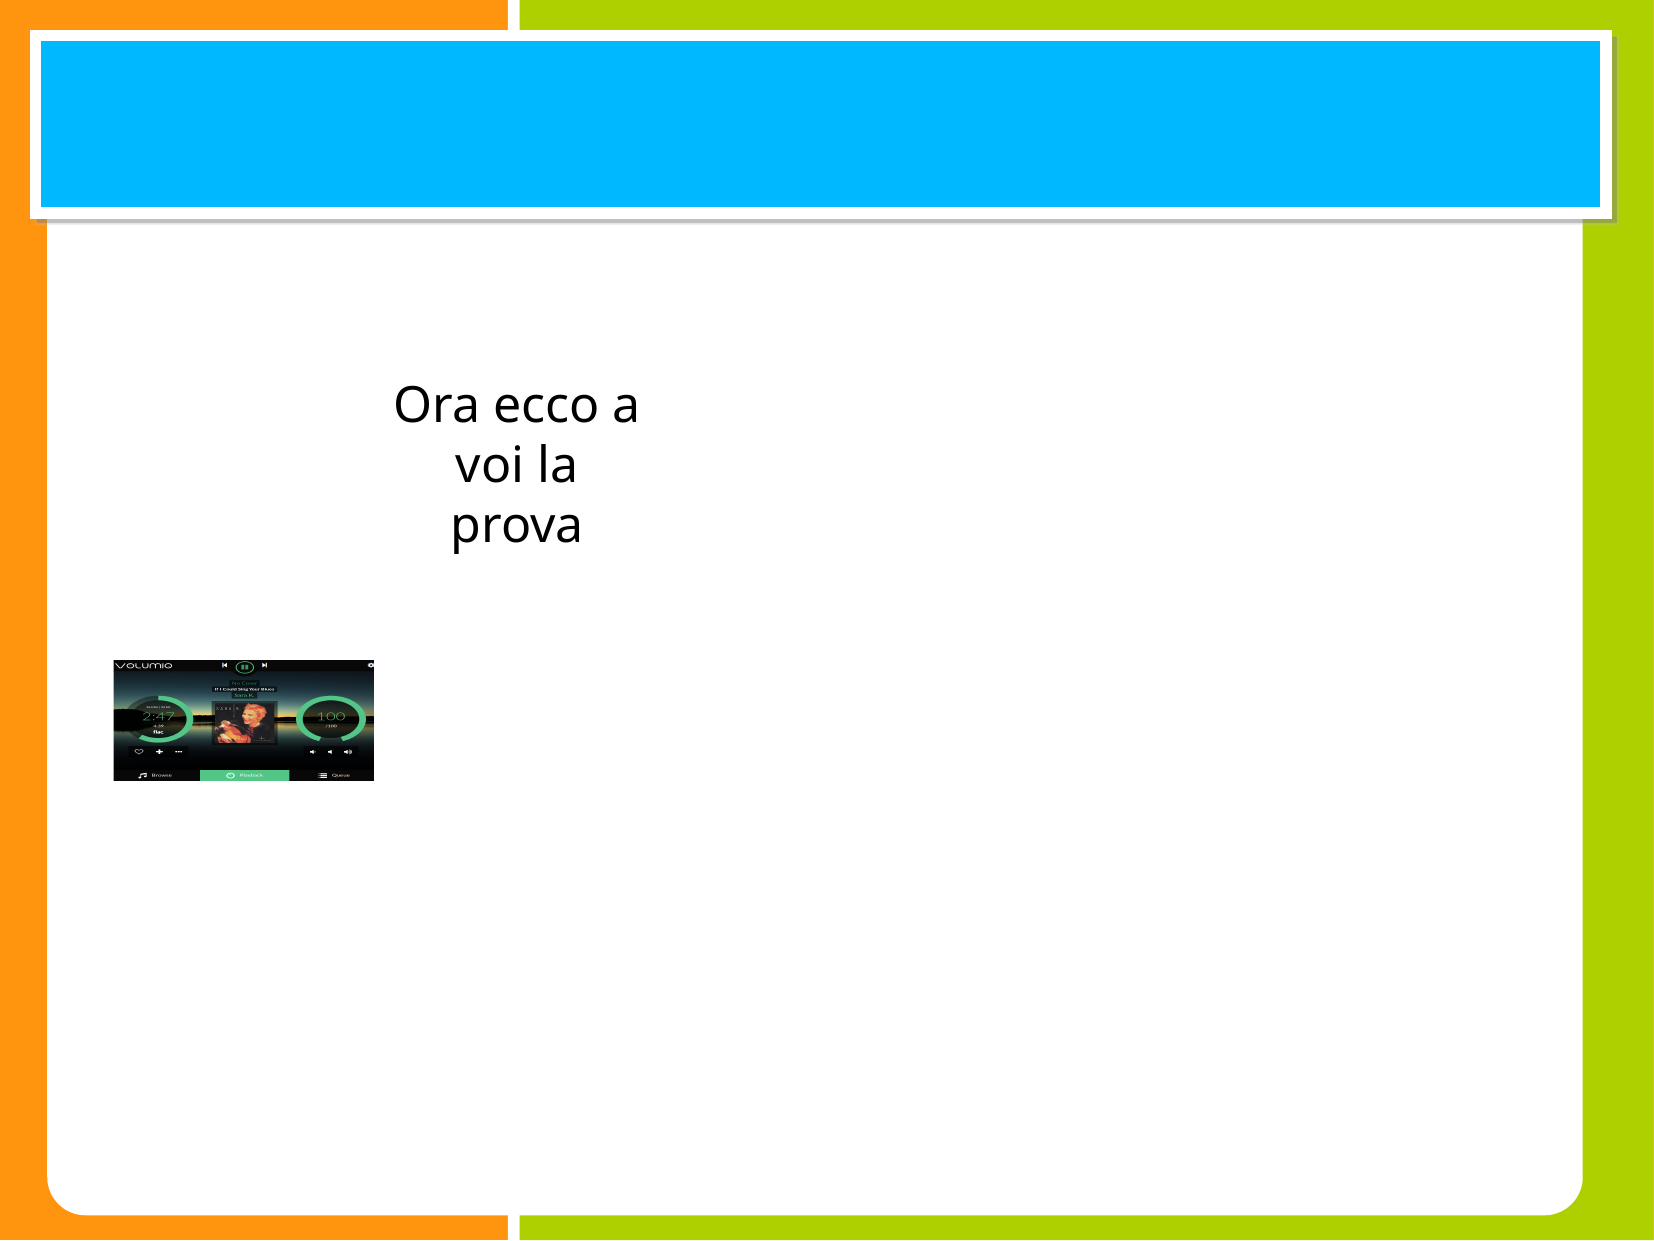

#
Ora ecco a voi la prova